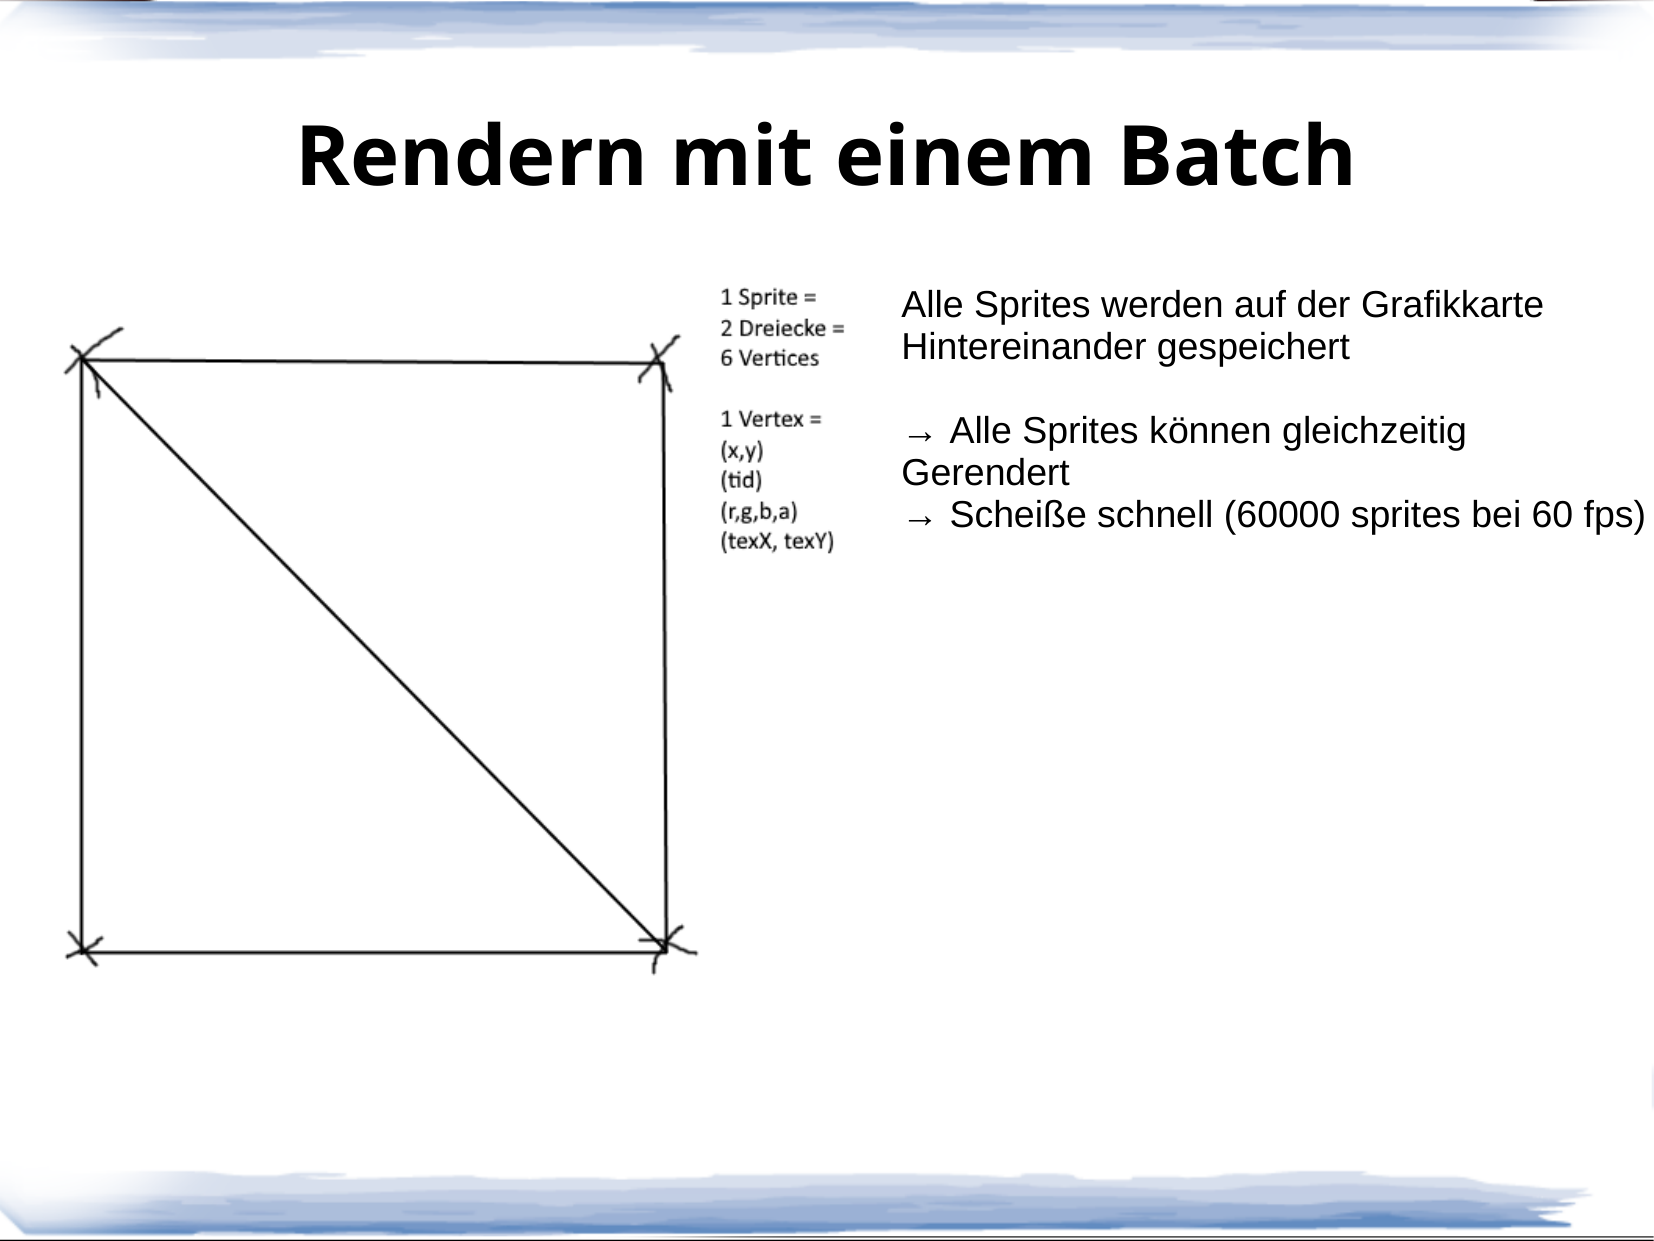

# Rendern mit einem Batch
Alle Sprites werden auf der Grafikkarte
Hintereinander gespeichert
→ Alle Sprites können gleichzeitig
Gerendert
→ Scheiße schnell (60000 sprites bei 60 fps)